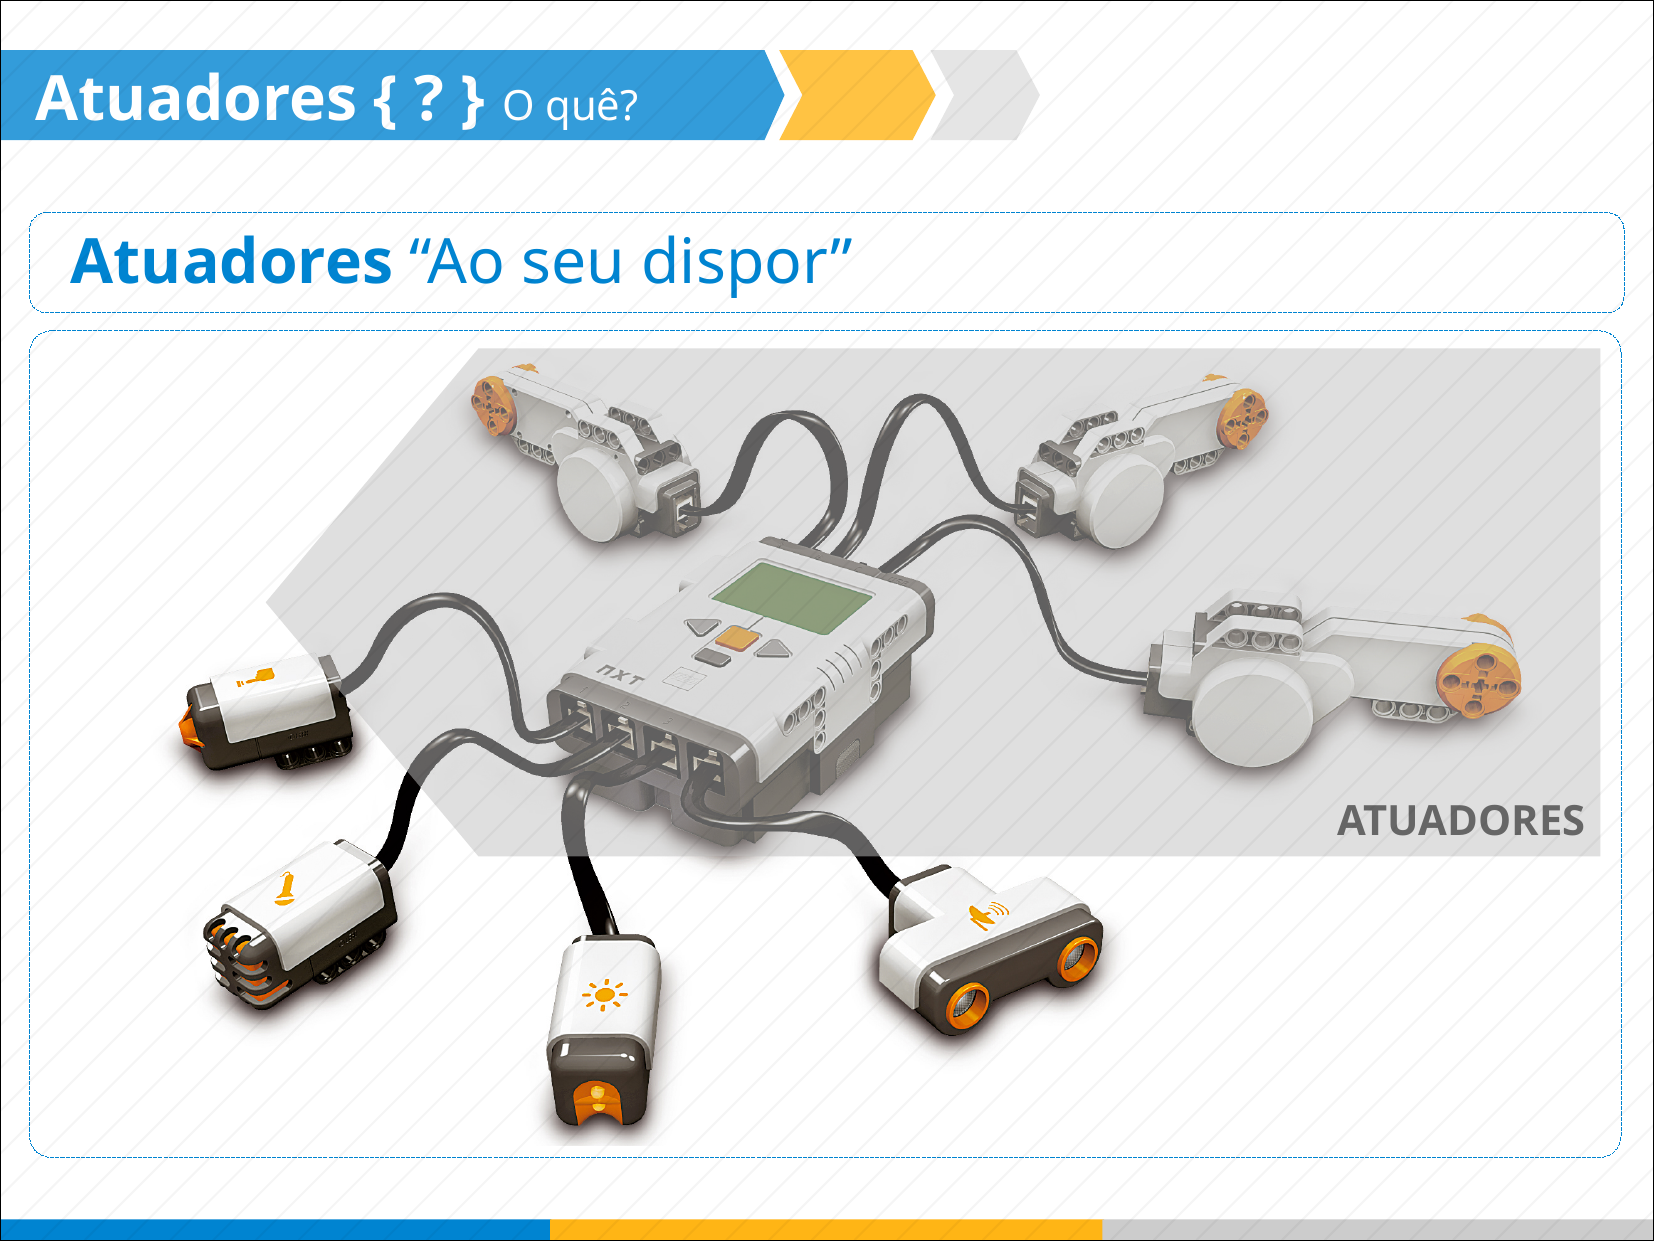

Atuadores { ? } O quê?
Atuadores “Ao seu dispor”
ATUADORES